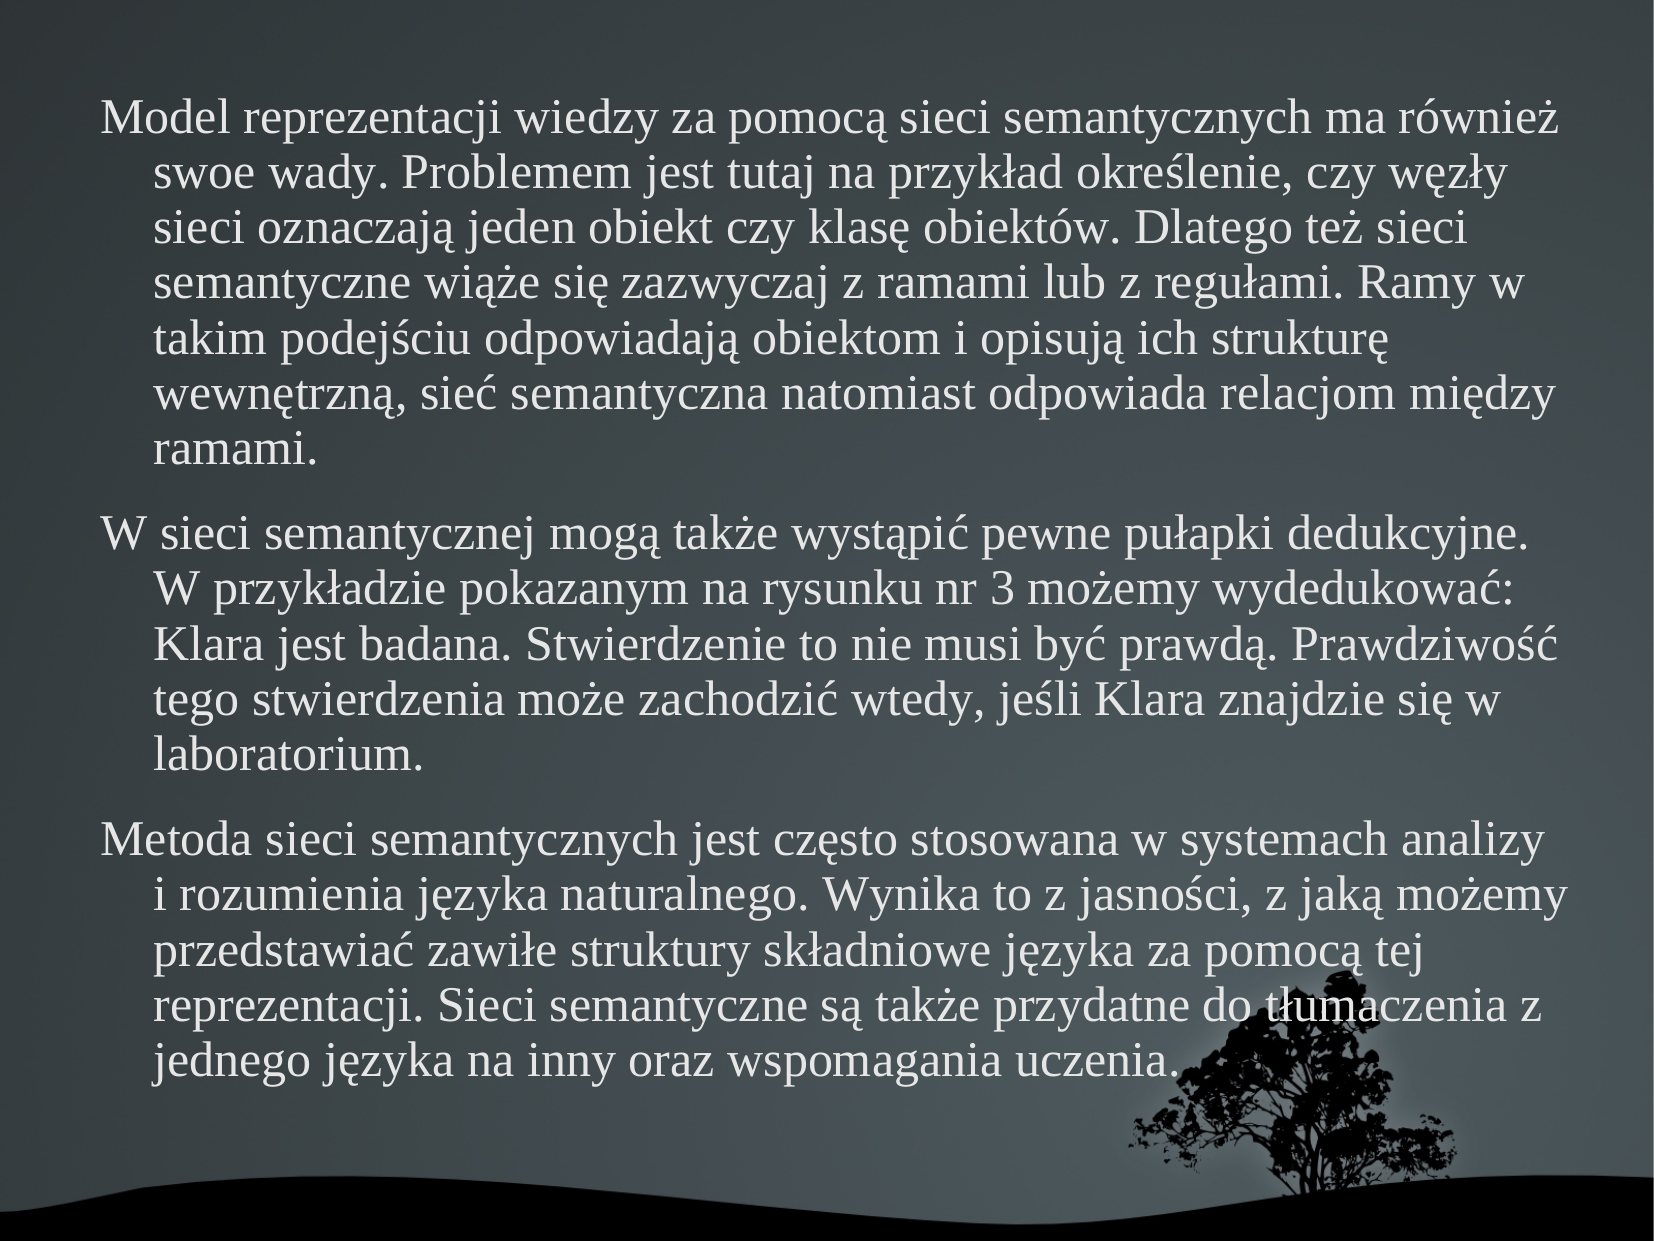

#
Model reprezentacji wiedzy za pomocą sieci semantycznych ma również swoe wady. Problemem jest tutaj na przykład określenie, czy węzły sieci oznaczają jeden obiekt czy klasę obiektów. Dlatego też sieci semantyczne wiąże się zazwyczaj z ramami lub z regułami. Ramy w takim podejściu odpowiadają obiektom i opisują ich strukturę wewnętrzną, sieć semantyczna natomiast odpowiada rela­cjom między ramami.
W sieci semantycznej mogą także wystąpić pewne pułapki dedukcyjne. W przykładzie pokazanym na rysunku nr 3 możemy wydedukować: Klara jest badana. Stwierdzenie to nie musi być prawdą. Prawdziwość tego stwierdzenia może za­chodzić wtedy, jeśli Klara znajdzie się w laboratorium.
Metoda sieci semantycznych jest często stosowana w systemach analizy i ro­zumienia języka naturalnego. Wynika to z jasności, z jaką możemy przedstawiać zawiłe struktury składniowe języka za pomocą tej reprezentacji. Sieci semantyczne są także przydatne do tłumaczenia z jednego języka na inny oraz wspomagania uczenia.